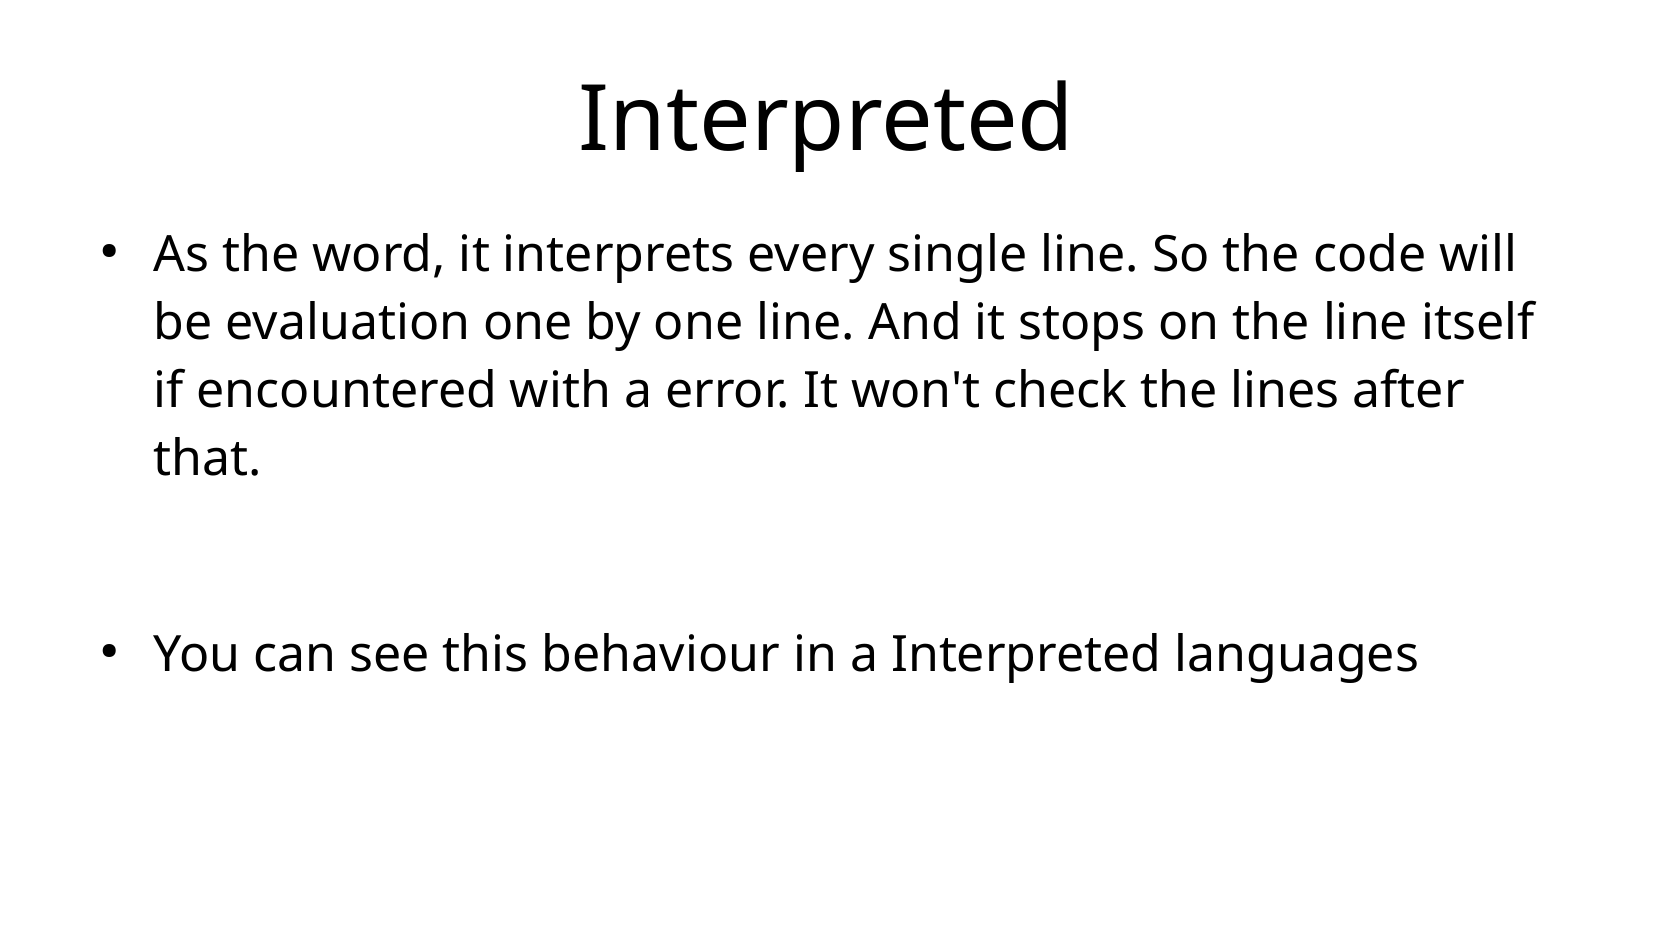

# Interpreted
As the word, it interprets every single line. So the code will be evaluation one by one line. And it stops on the line itself if encountered with a error. It won't check the lines after that.
You can see this behaviour in a Interpreted languages